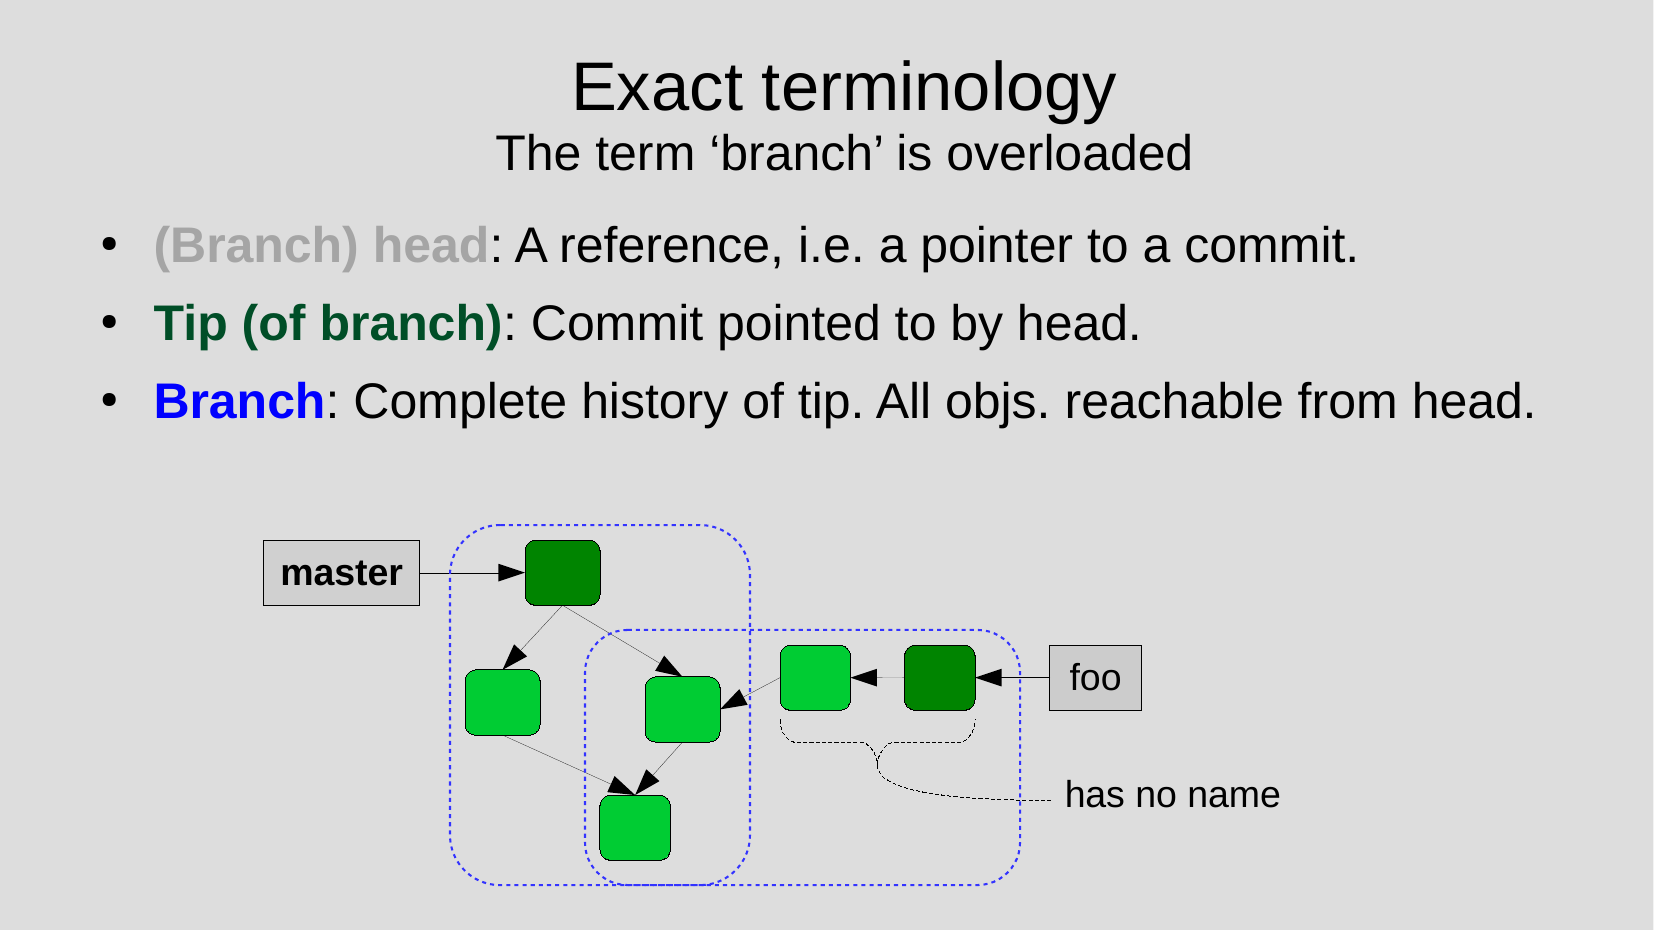

# Exact terminology The term ‘branch’ is overloaded
(Branch) head: A reference, i.e. a pointer to a commit.
Tip (of branch): Commit pointed to by head.
Branch: Complete history of tip. All objs. reachable from head.
master
foo
has no name